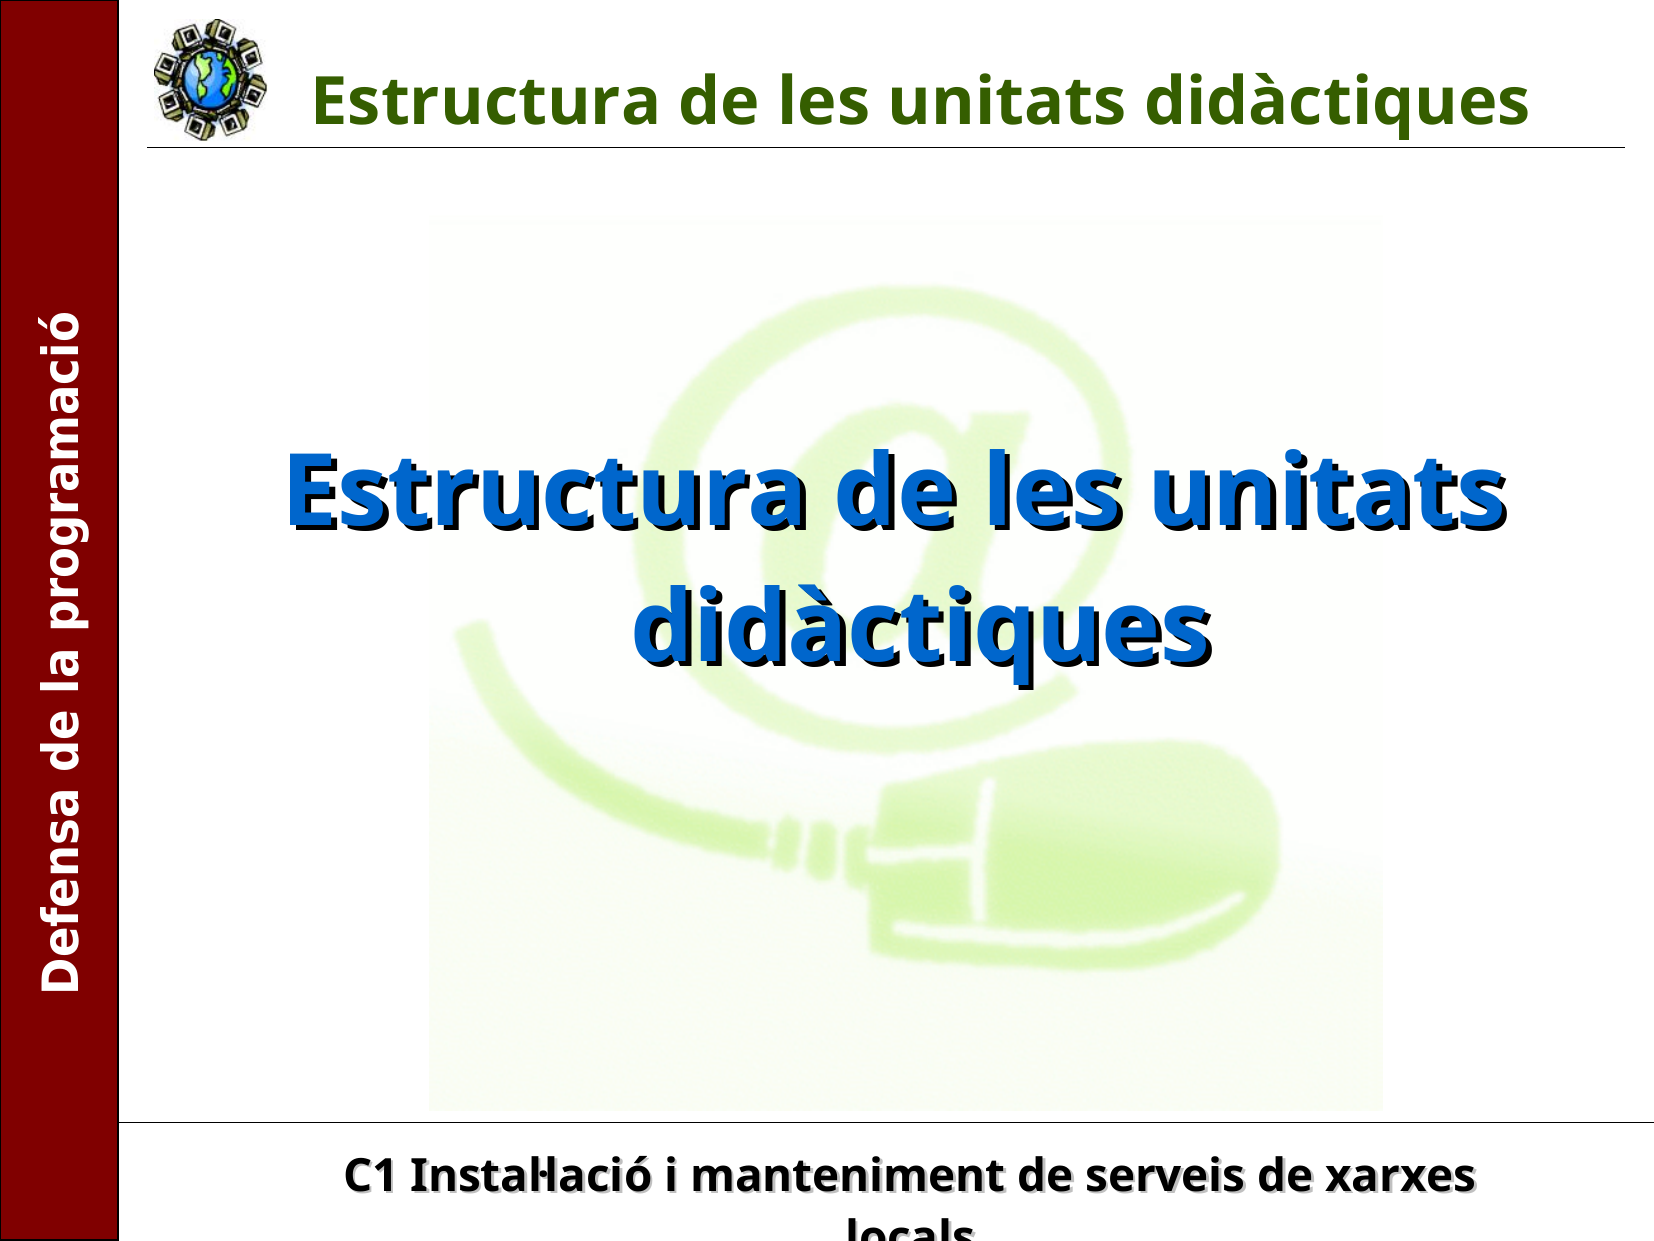

# Estructura de les unitats didàctiques
Estructura de les unitats didàctiques